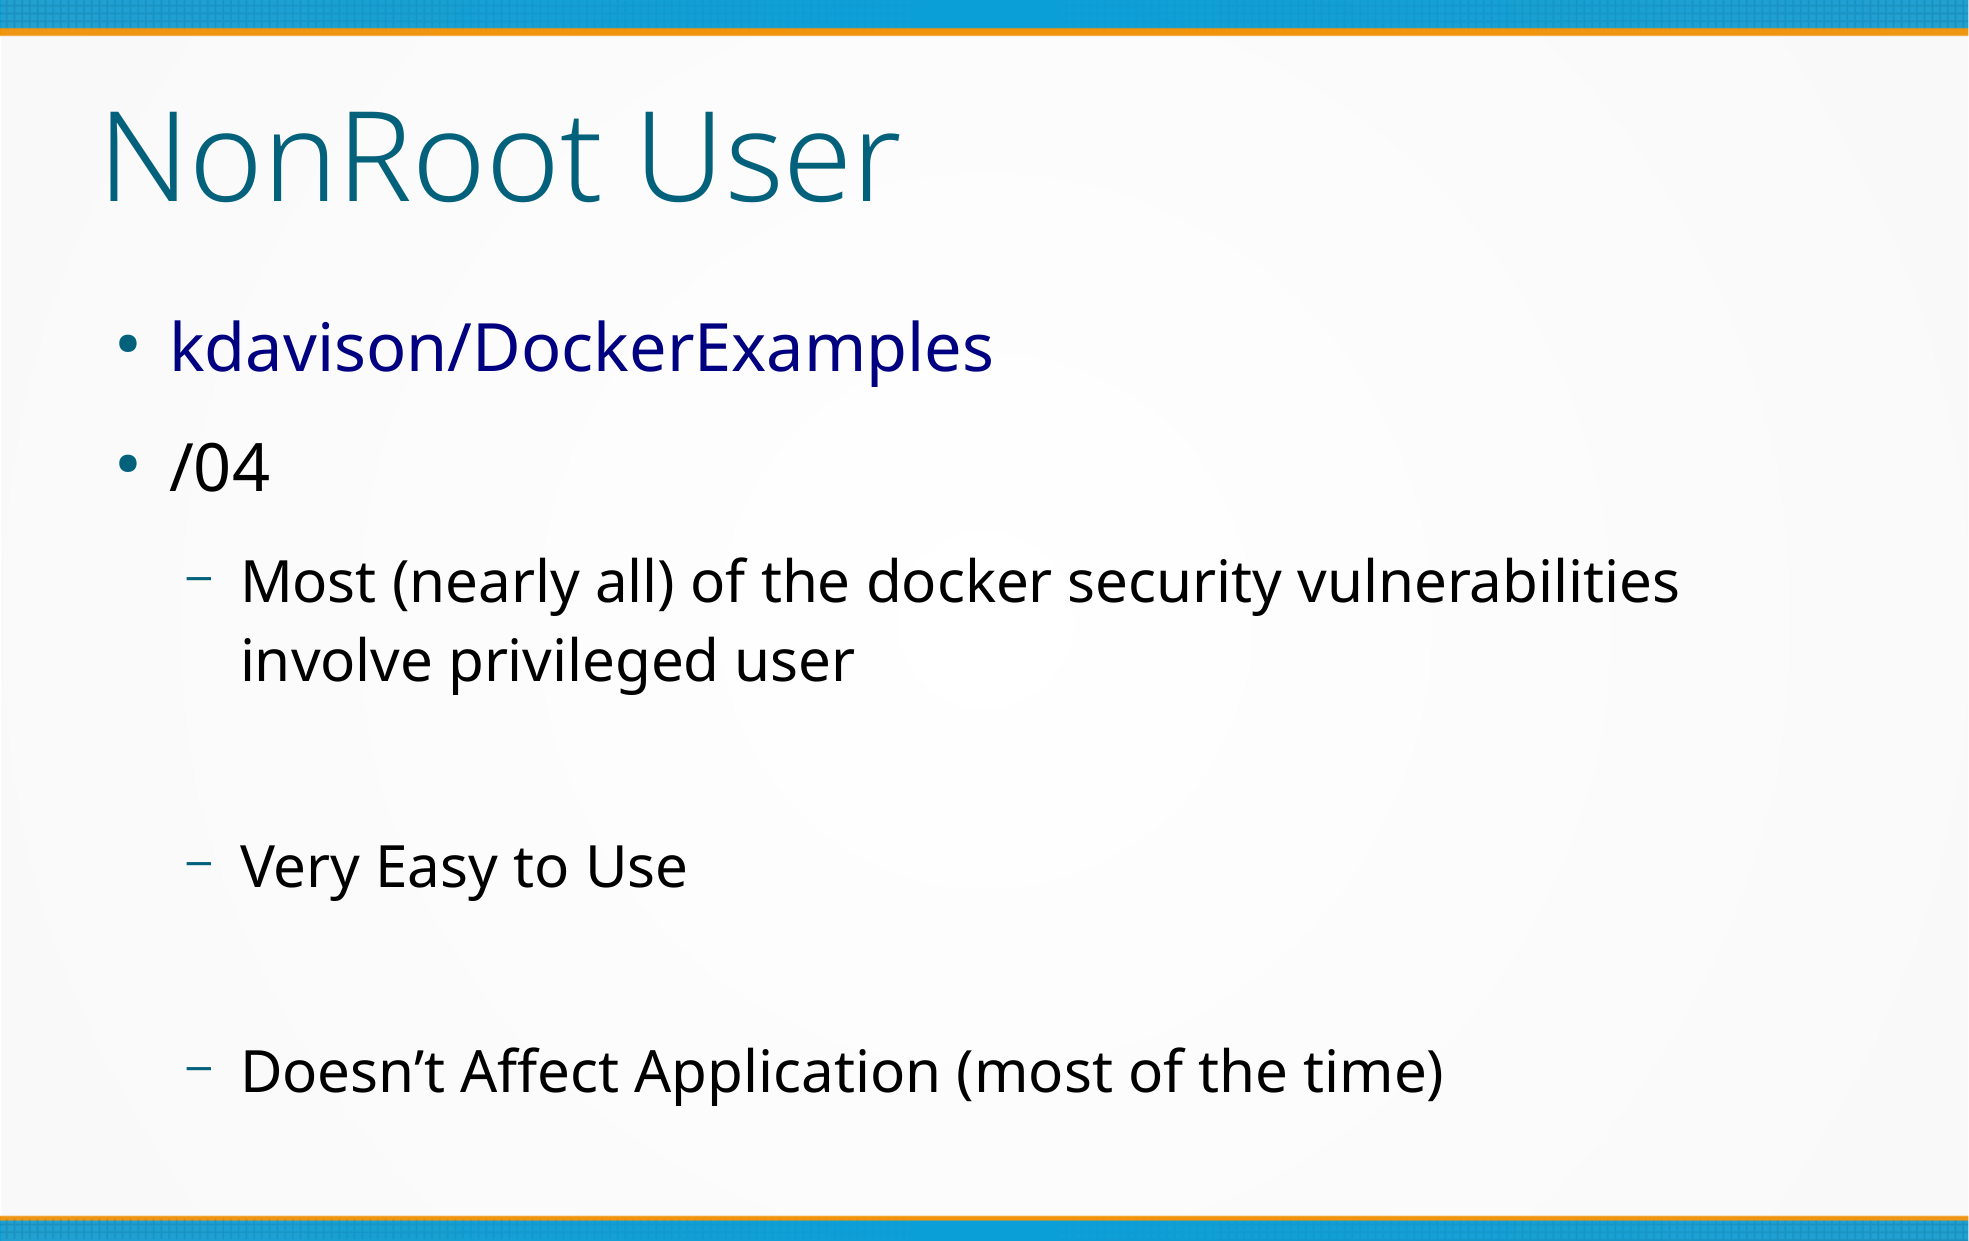

# NonRoot User
kdavison/DockerExamples
/04
Most (nearly all) of the docker security vulnerabilities involve privileged user
Very Easy to Use
Doesn’t Affect Application (most of the time)